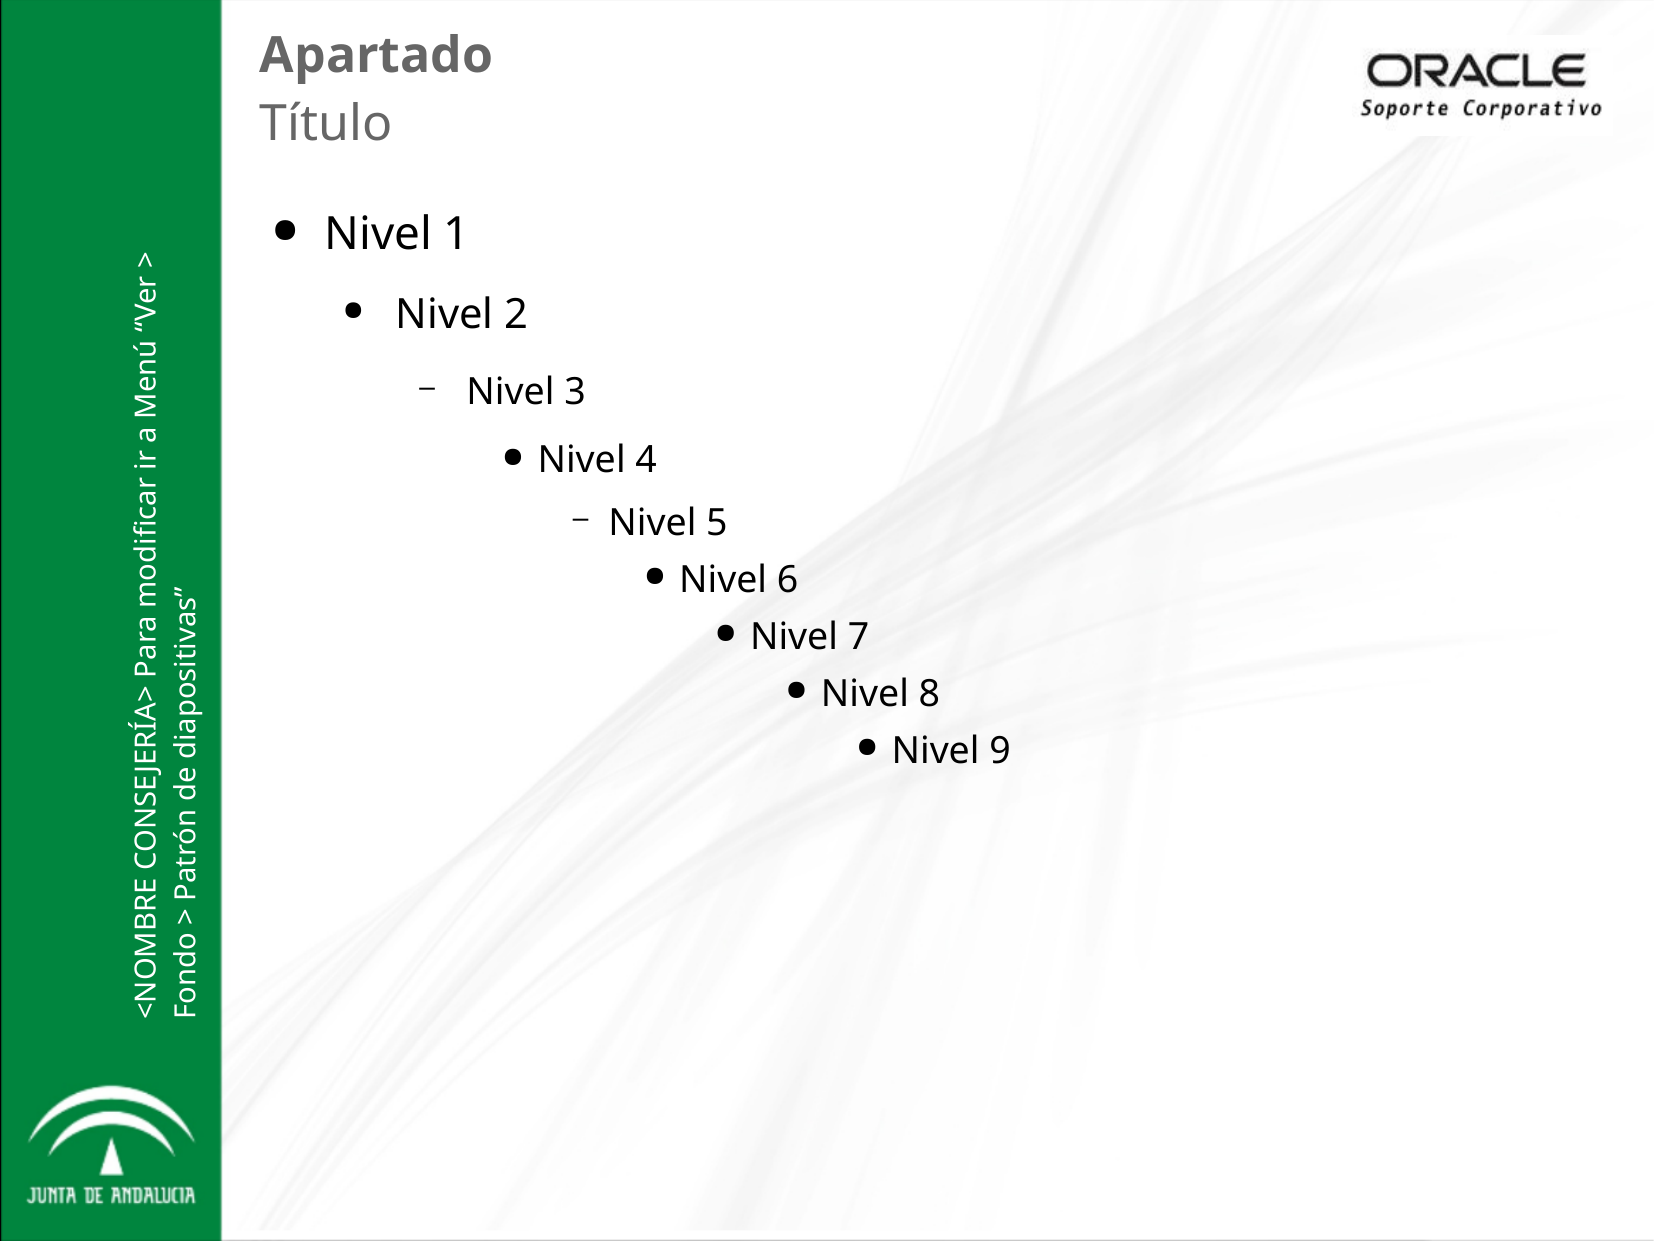

# Apartado Título
Nivel 1
Nivel 2
Nivel 3
Nivel 4
Nivel 5
Nivel 6
Nivel 7
Nivel 8
Nivel 9